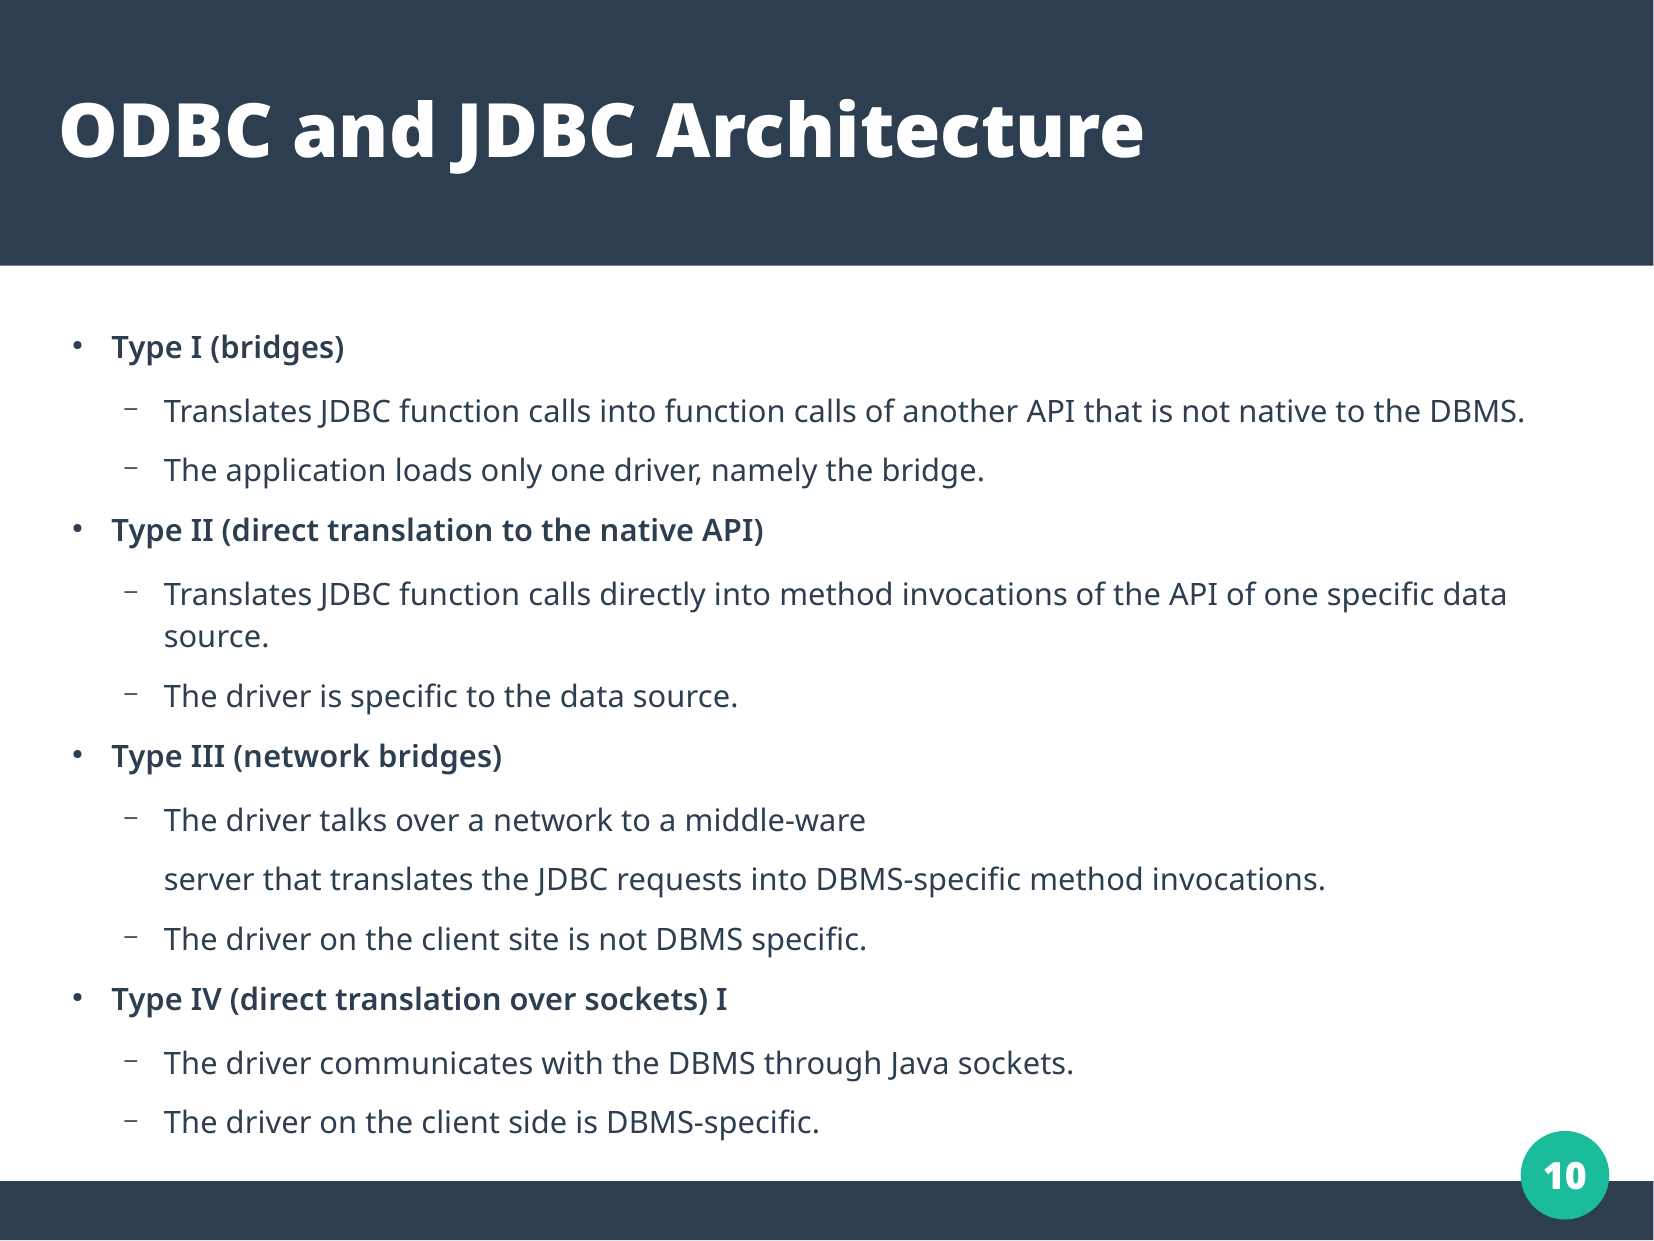

# ODBC and JDBC Architecture
Type I (bridges)
Translates JDBC function calls into function calls of another API that is not native to the DBMS.
The application loads only one driver, namely the bridge.
Type II (direct translation to the native API)
Translates JDBC function calls directly into method invocations of the API of one specific data source.
The driver is specific to the data source.
Type III (network bridges)
The driver talks over a network to a middle-ware
server that translates the JDBC requests into DBMS-specific method invocations.
The driver on the client site is not DBMS specific.
Type IV (direct translation over sockets) I
The driver communicates with the DBMS through Java sockets.
The driver on the client side is DBMS-specific.
10